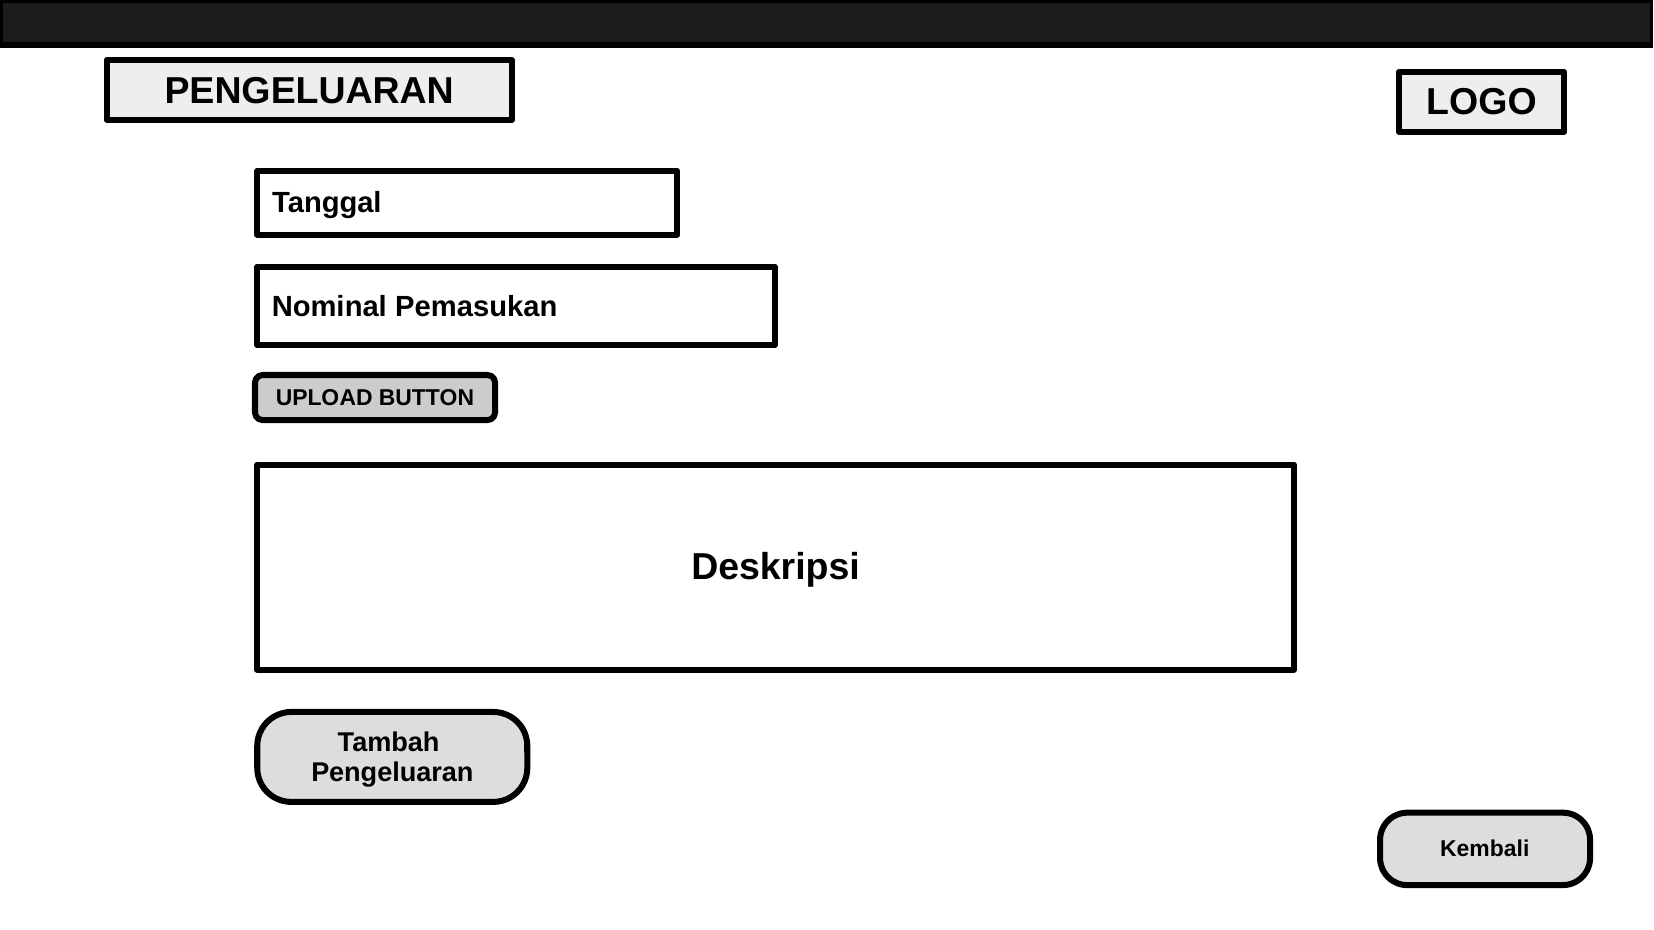

PENGELUARAN
LOGO
Tanggal
Nominal Pemasukan
UPLOAD BUTTON
Deskripsi
Tambah
Pengeluaran
Kembali